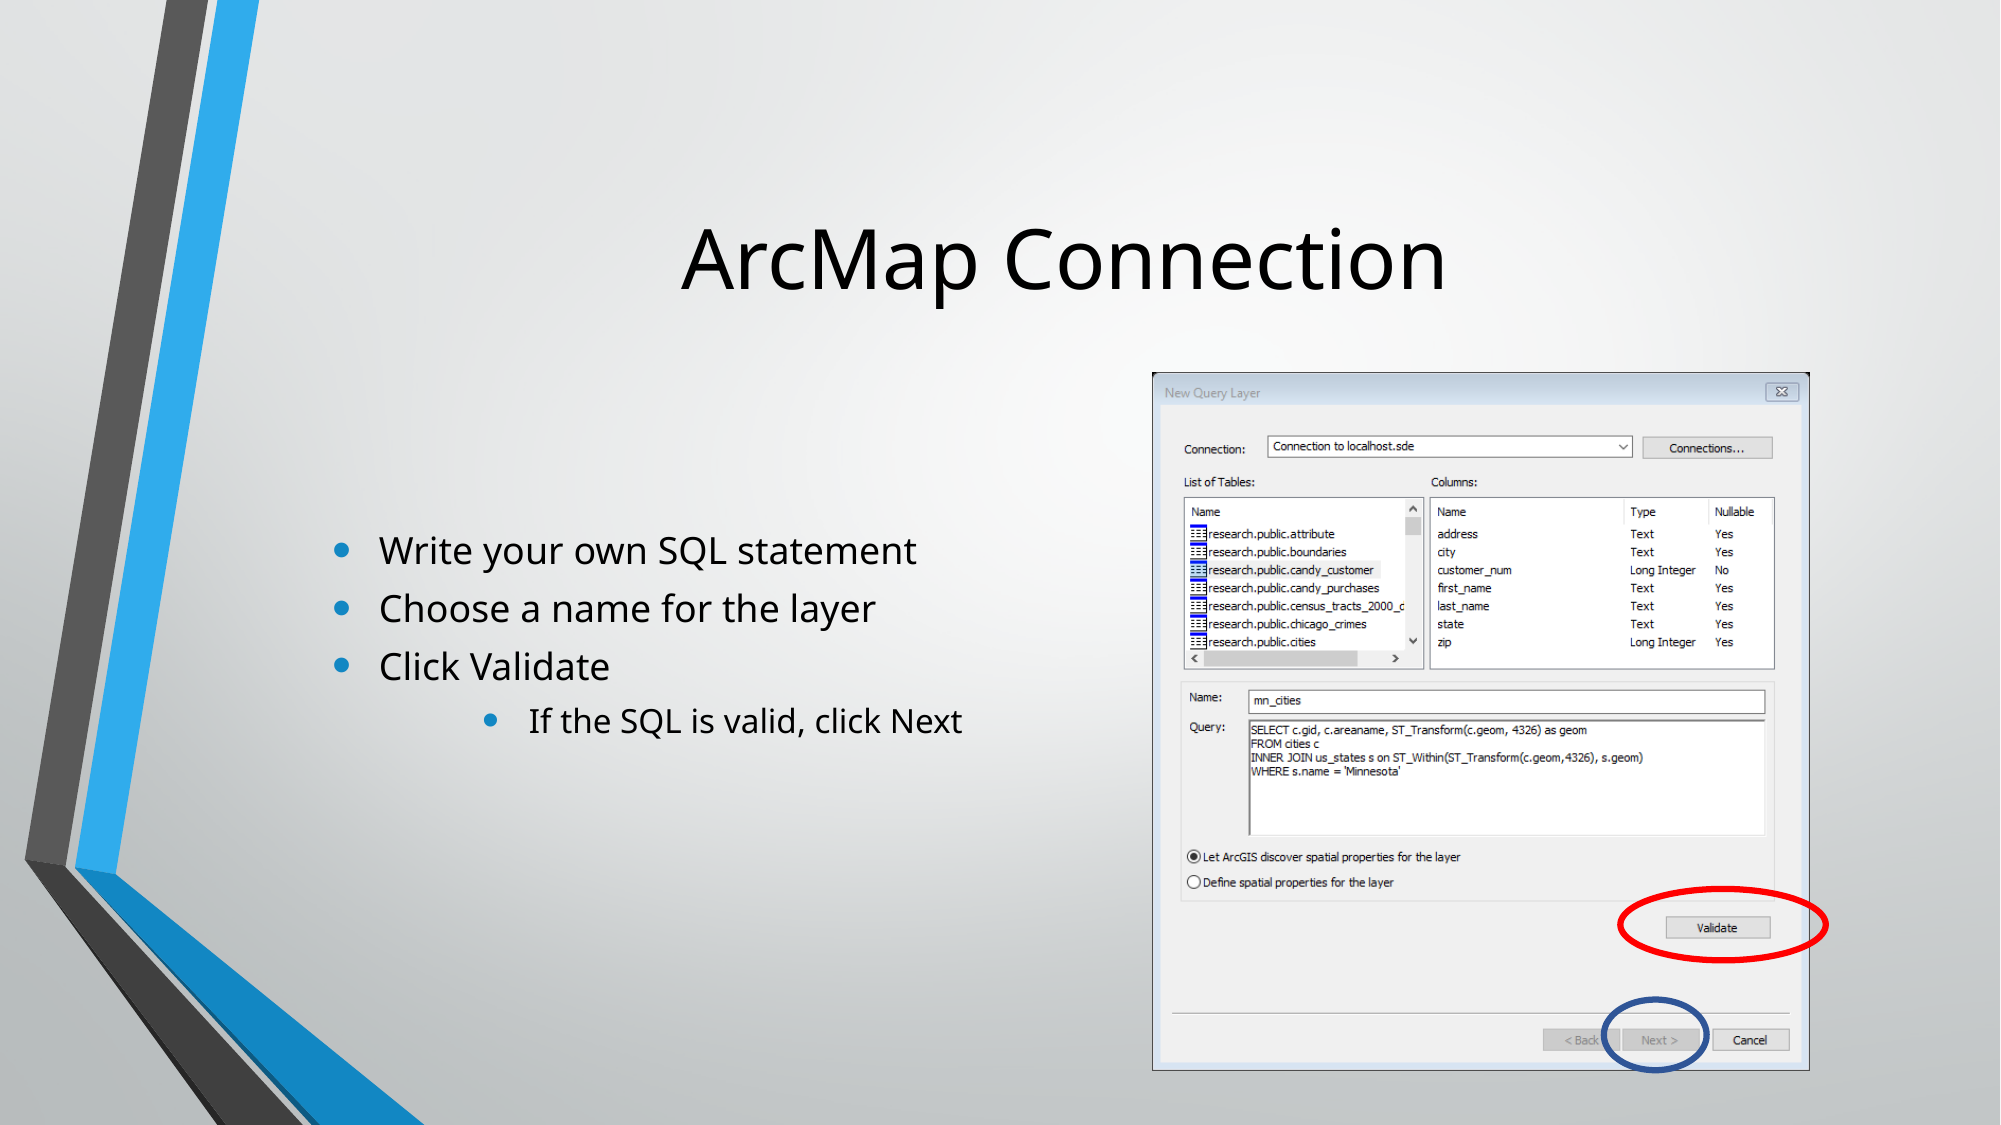

# ArcMap Connection
Write your own SQL statement
Choose a name for the layer
Click Validate
If the SQL is valid, click Next